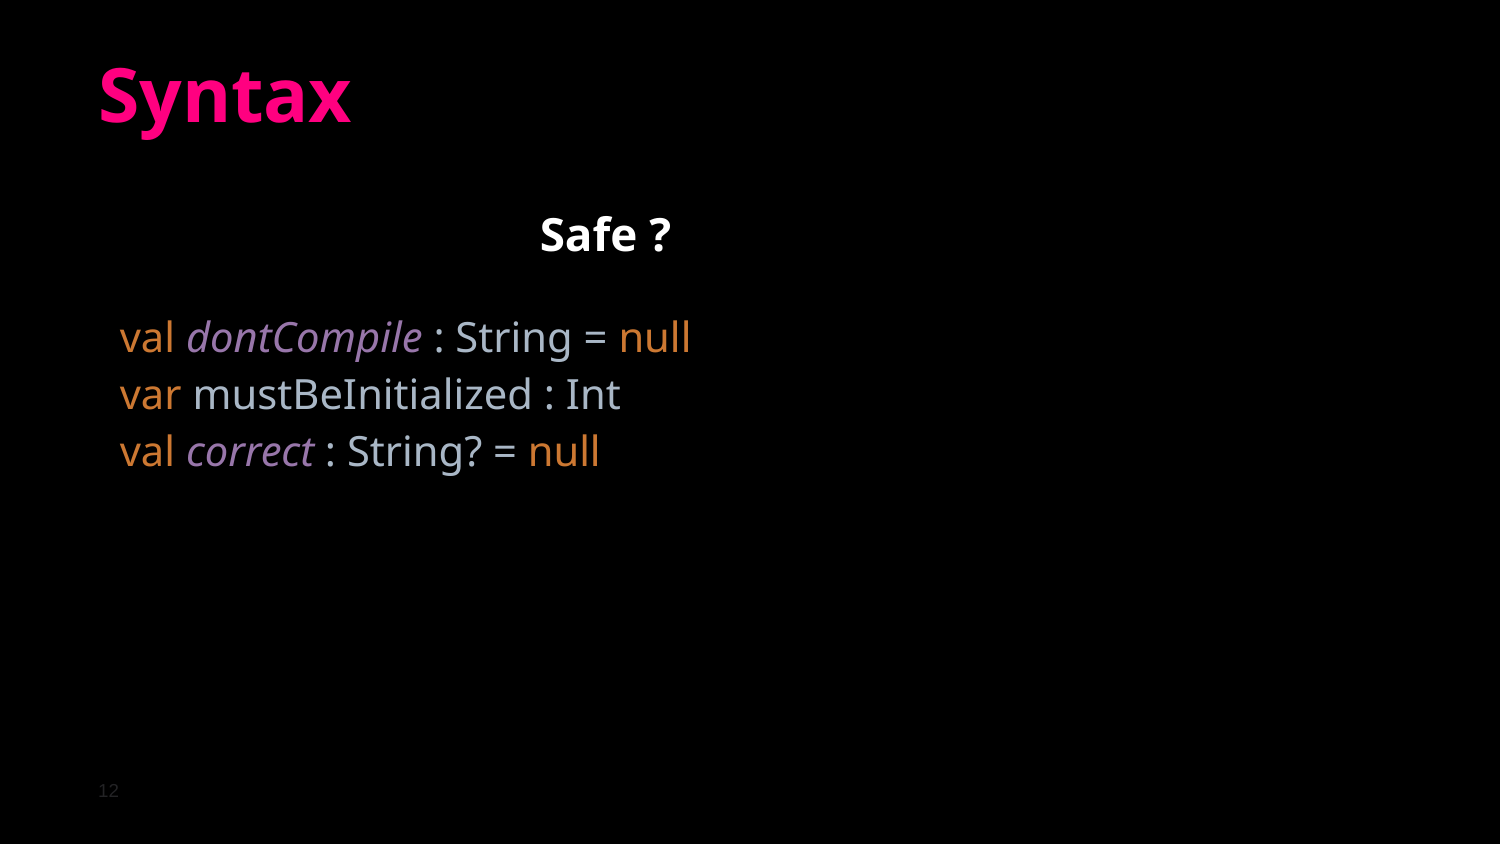

# Syntax
Safe ?
val dontCompile : String = null
var mustBeInitialized : Int
val correct : String? = null